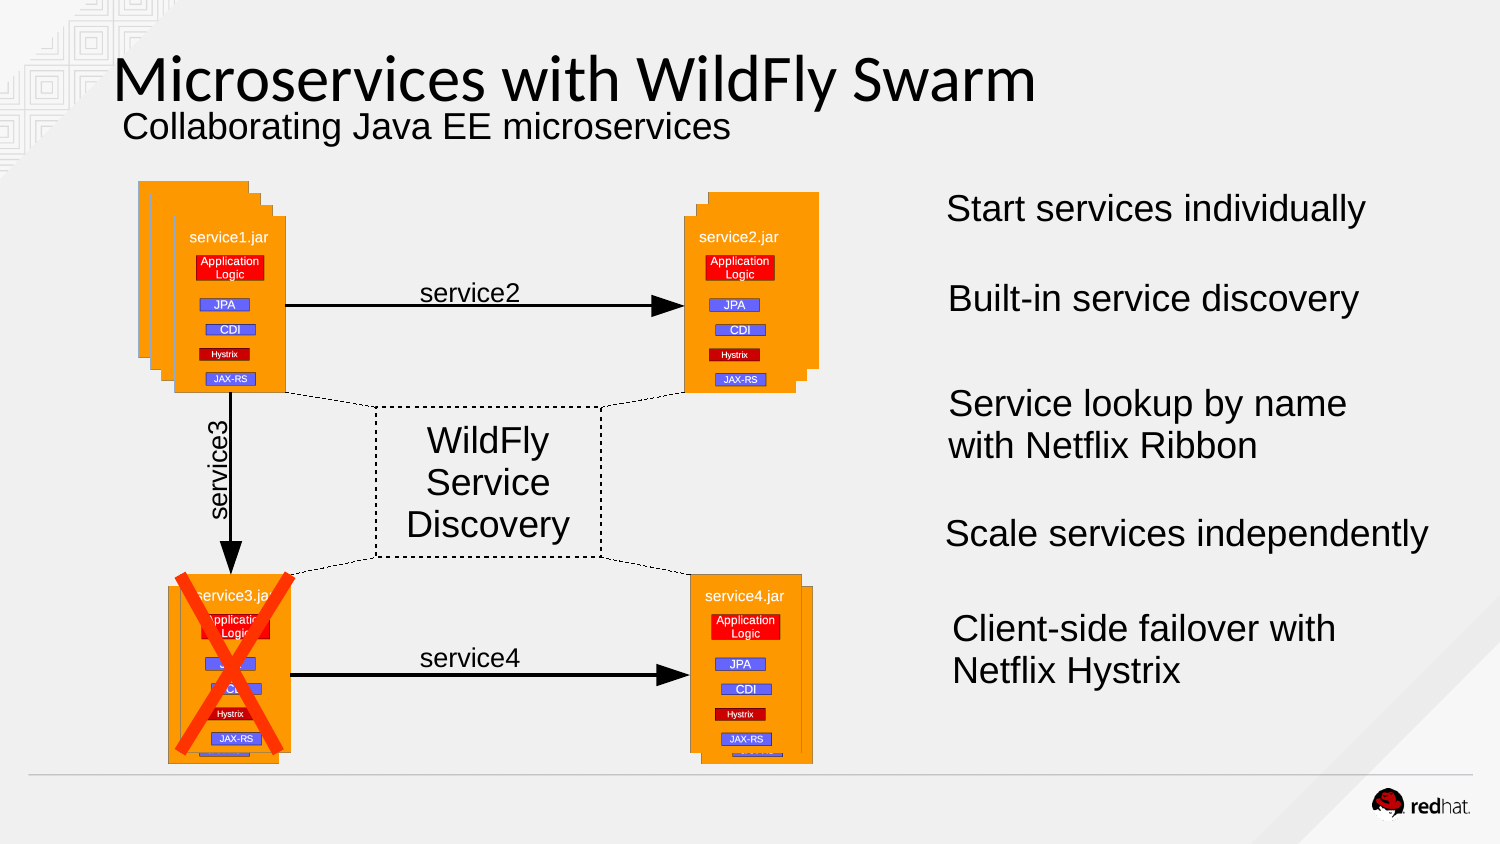

# Microservices with WildFly Swarm
Collaborating Java EE microservices
Start services individually
Built-in service discovery
service2
Service lookup by name
with Netflix Ribbon
service3
WildFly
Service
Discovery
Scale services independently
Client-side failover with
Netflix Hystrix
service4